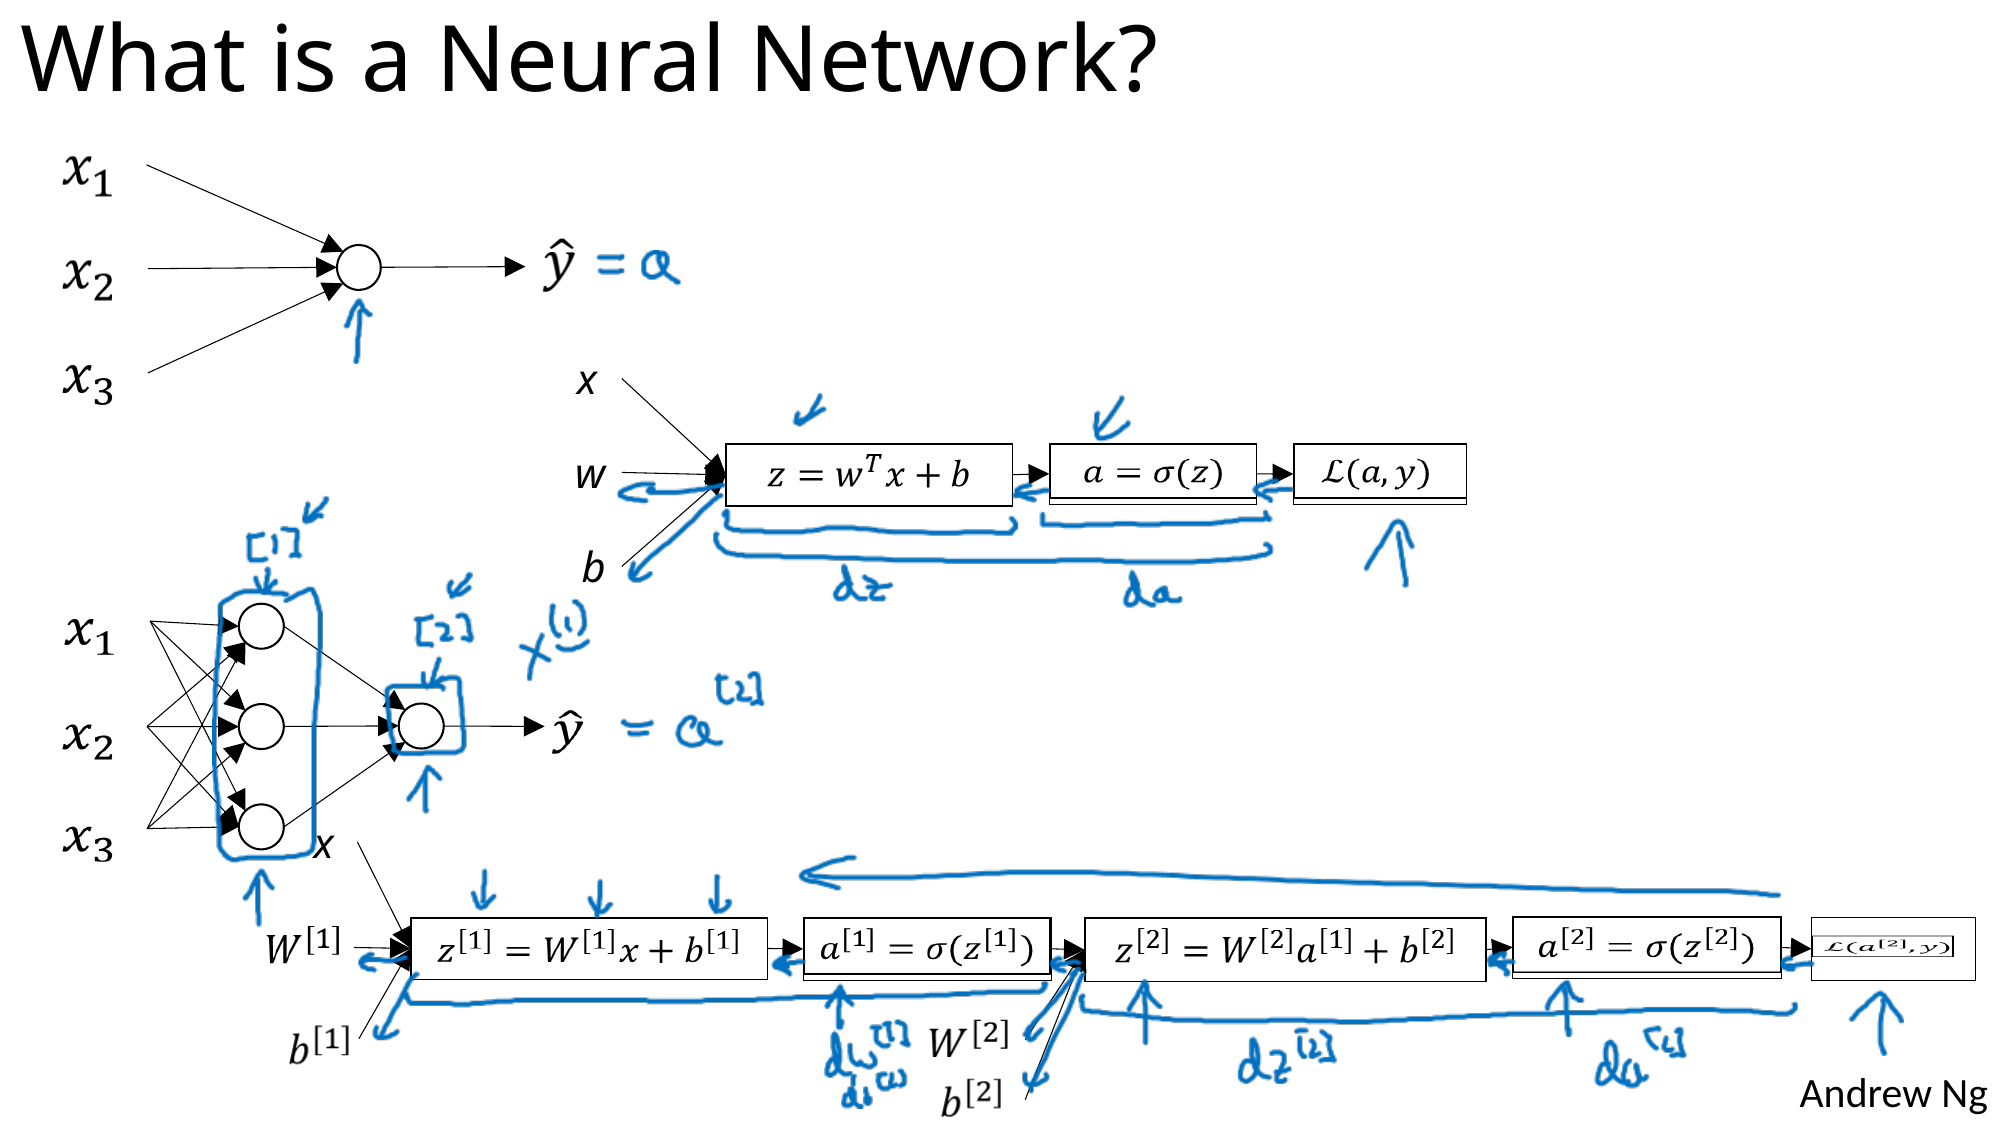

# What is a Neural Network?
x
w
b
x